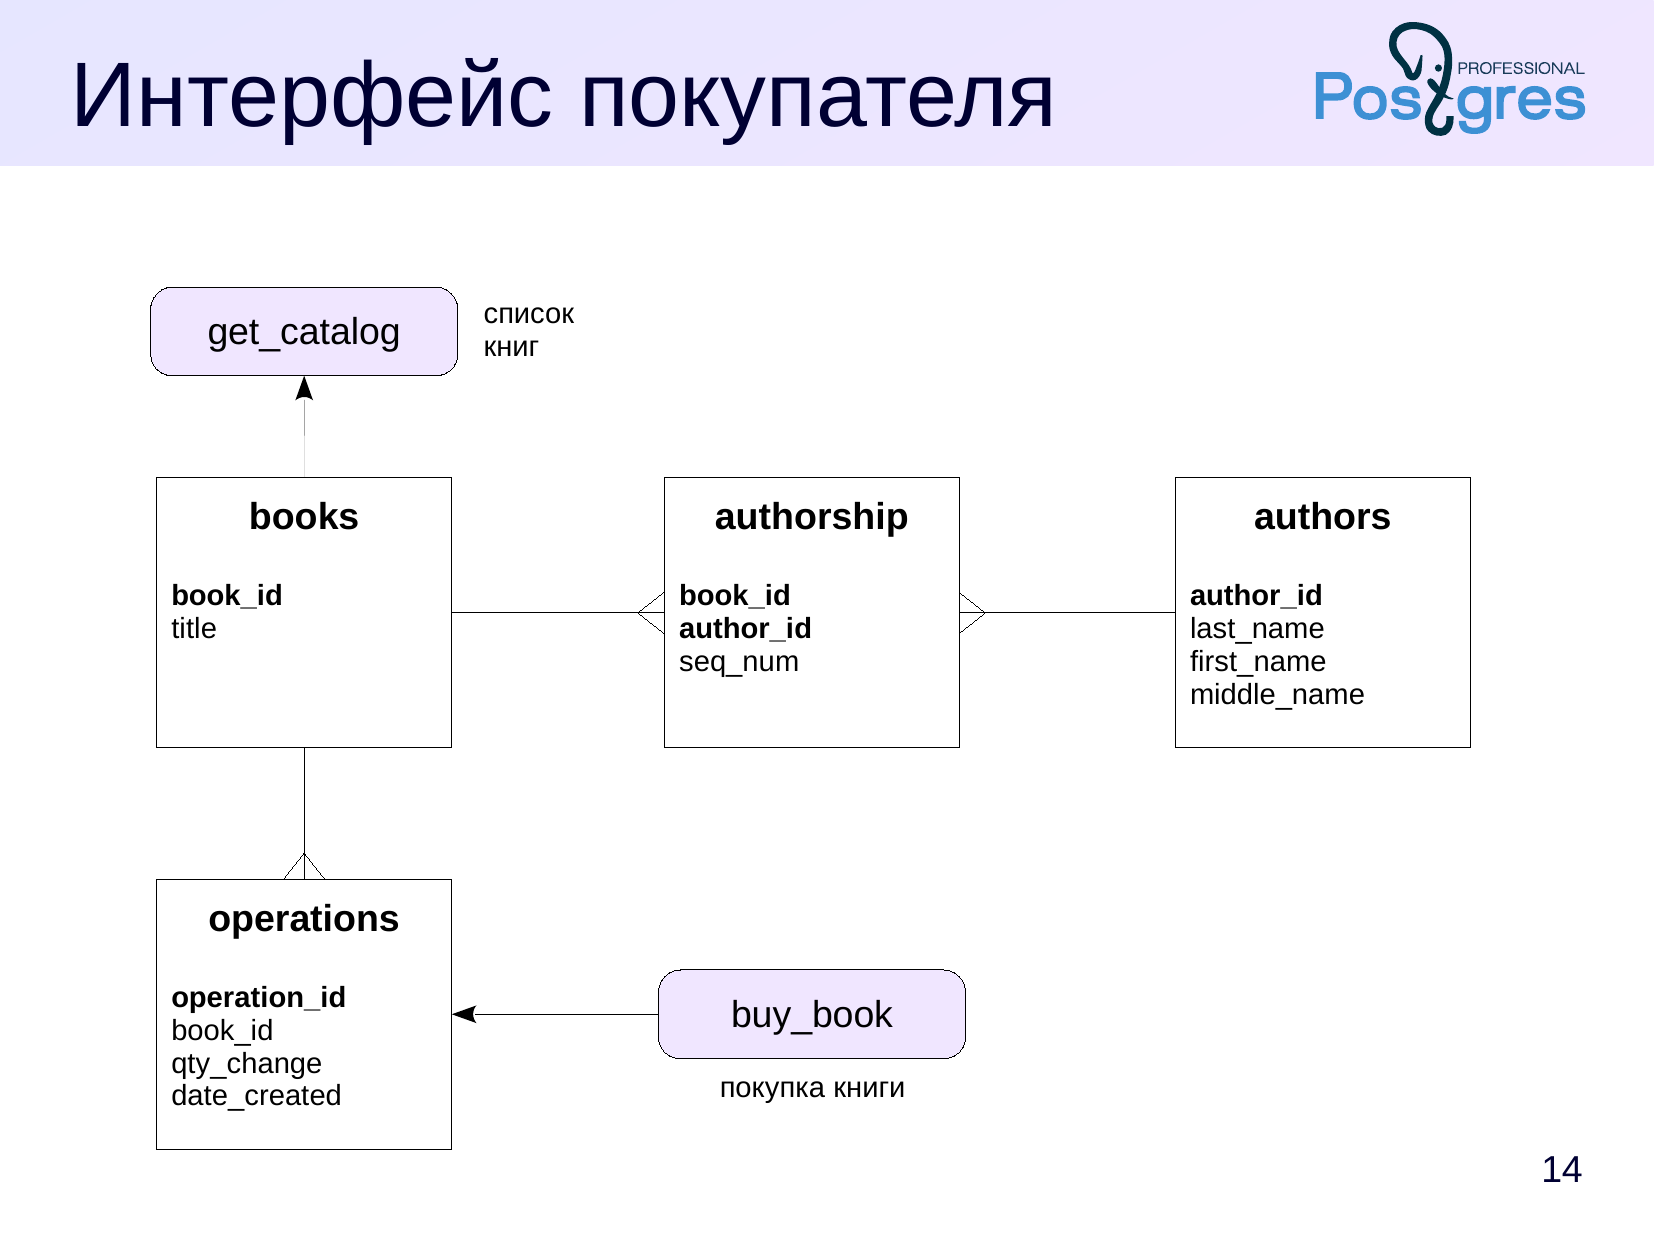

# Интерфейс покупателя
get_catalog
список
книг
books
book_id
title
authorship
book_id
author_id
seq_num
authors
author_id
last_name
first_name
middle_name
operations
operation_id
book_id
qty_change
date_created
buy_book
покупка книги